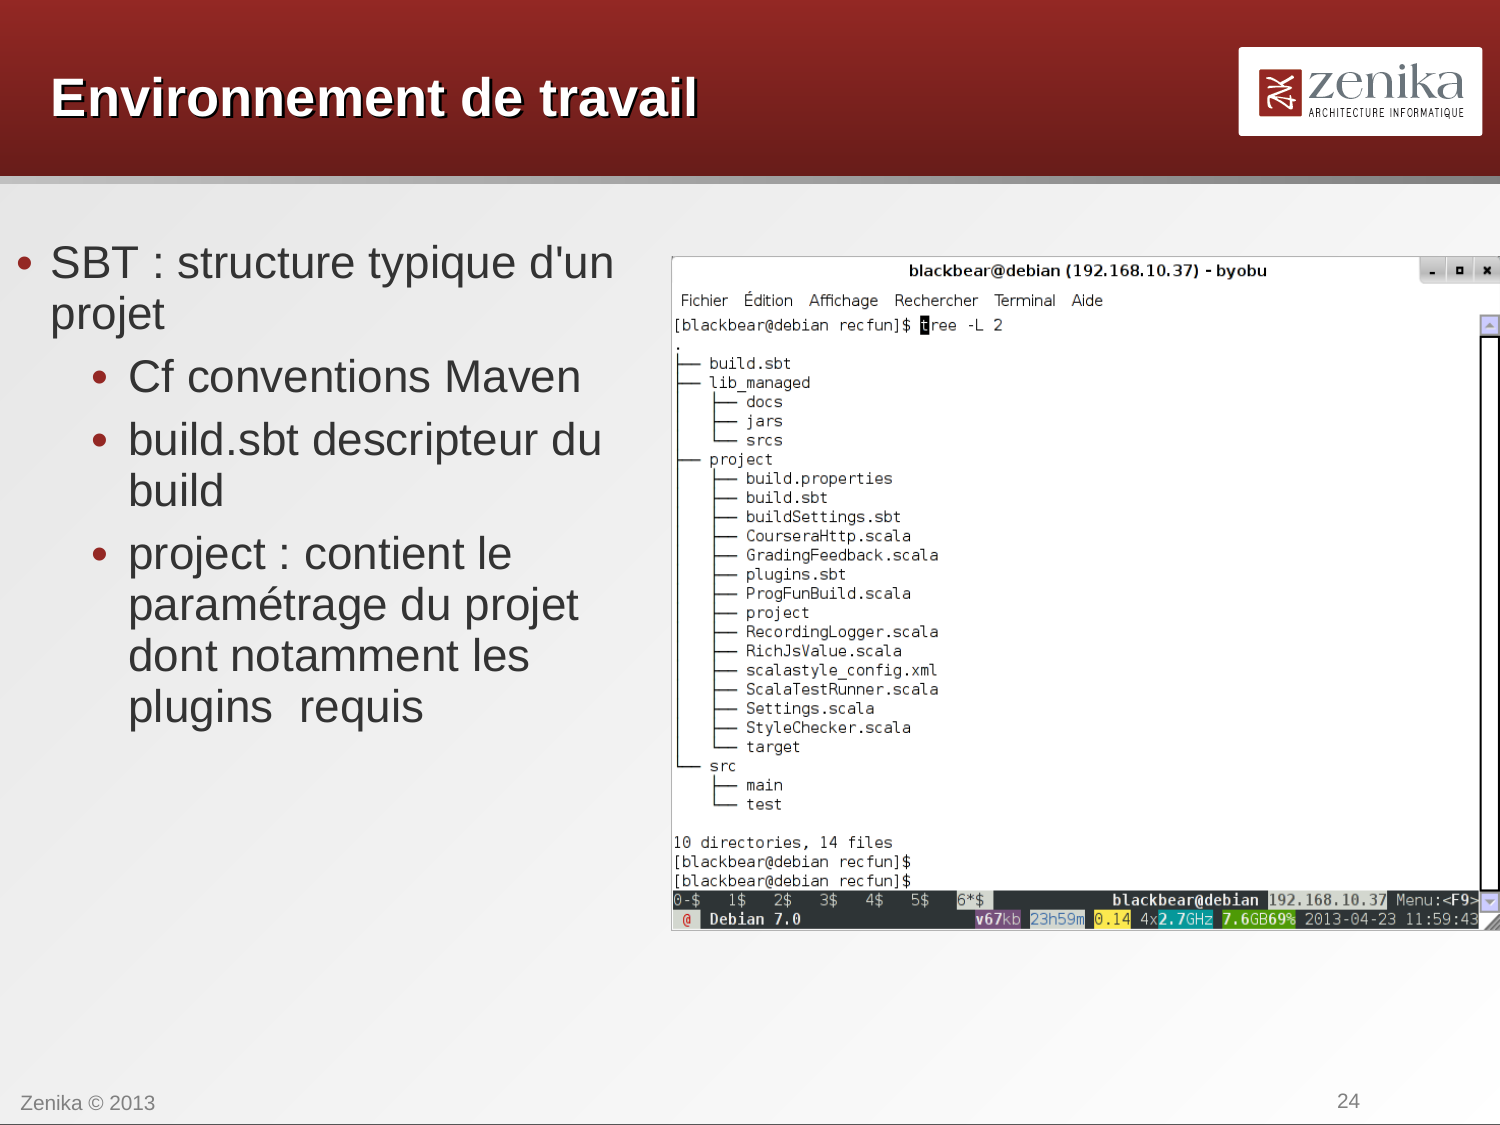

# Environnement de travail
SBT : structure typique d'un projet
Cf conventions Maven
build.sbt descripteur du build
project : contient le paramétrage du projet dont notamment les plugins requis